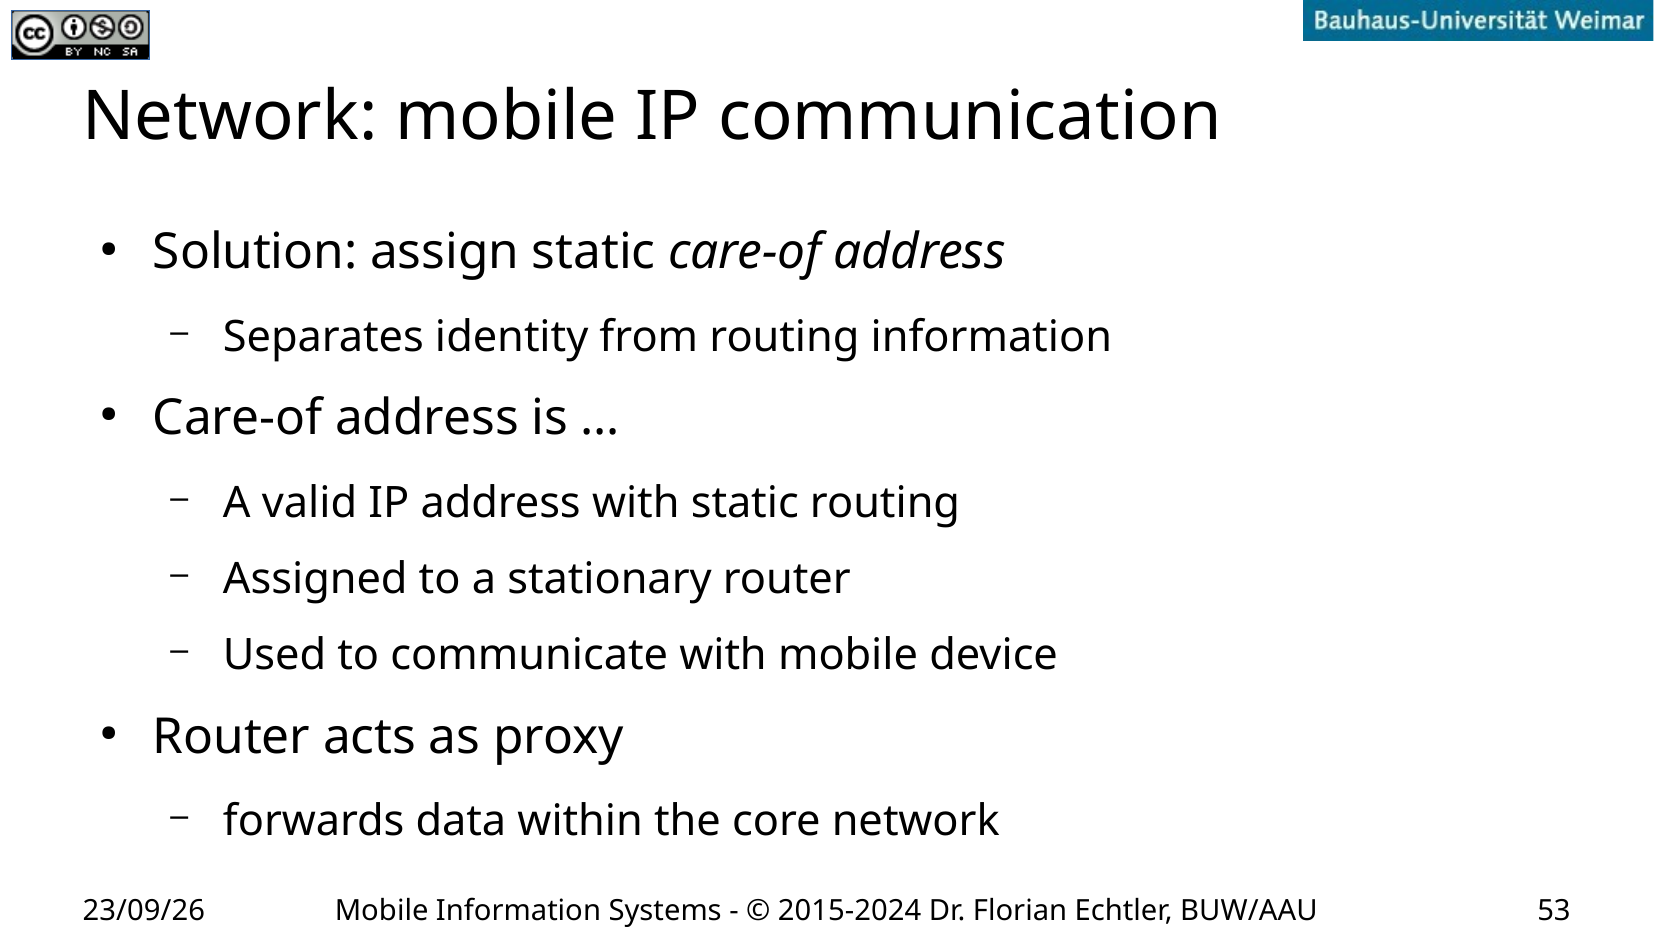

# Network: mobile IP communication
Solution: assign static care-of address
Separates identity from routing information
Care-of address is …
A valid IP address with static routing
Assigned to a stationary router
Used to communicate with mobile device
Router acts as proxy
forwards data within the core network
Mobile Information Systems - © 2015-2024 Dr. Florian Echtler, BUW/AAU
53